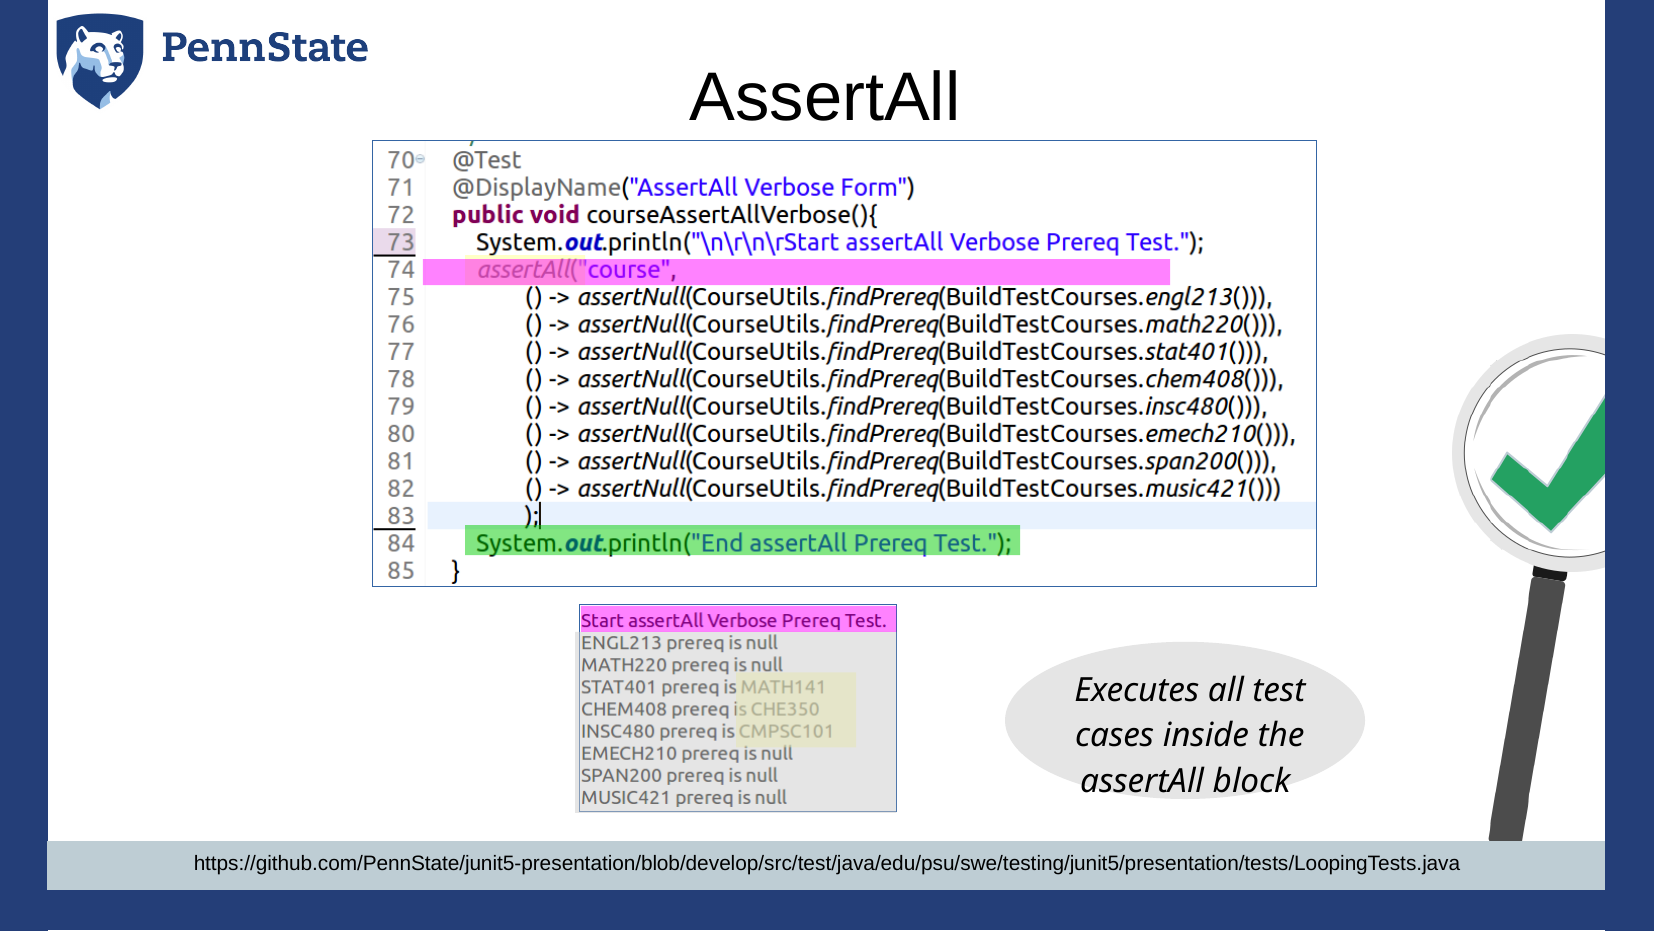

# AssertAll
Executes all test cases inside the assertAll block
https://github.com/PennState/junit5-presentation/blob/develop/src/test/java/edu/psu/swe/testing/junit5/presentation/tests/LoopingTests.java